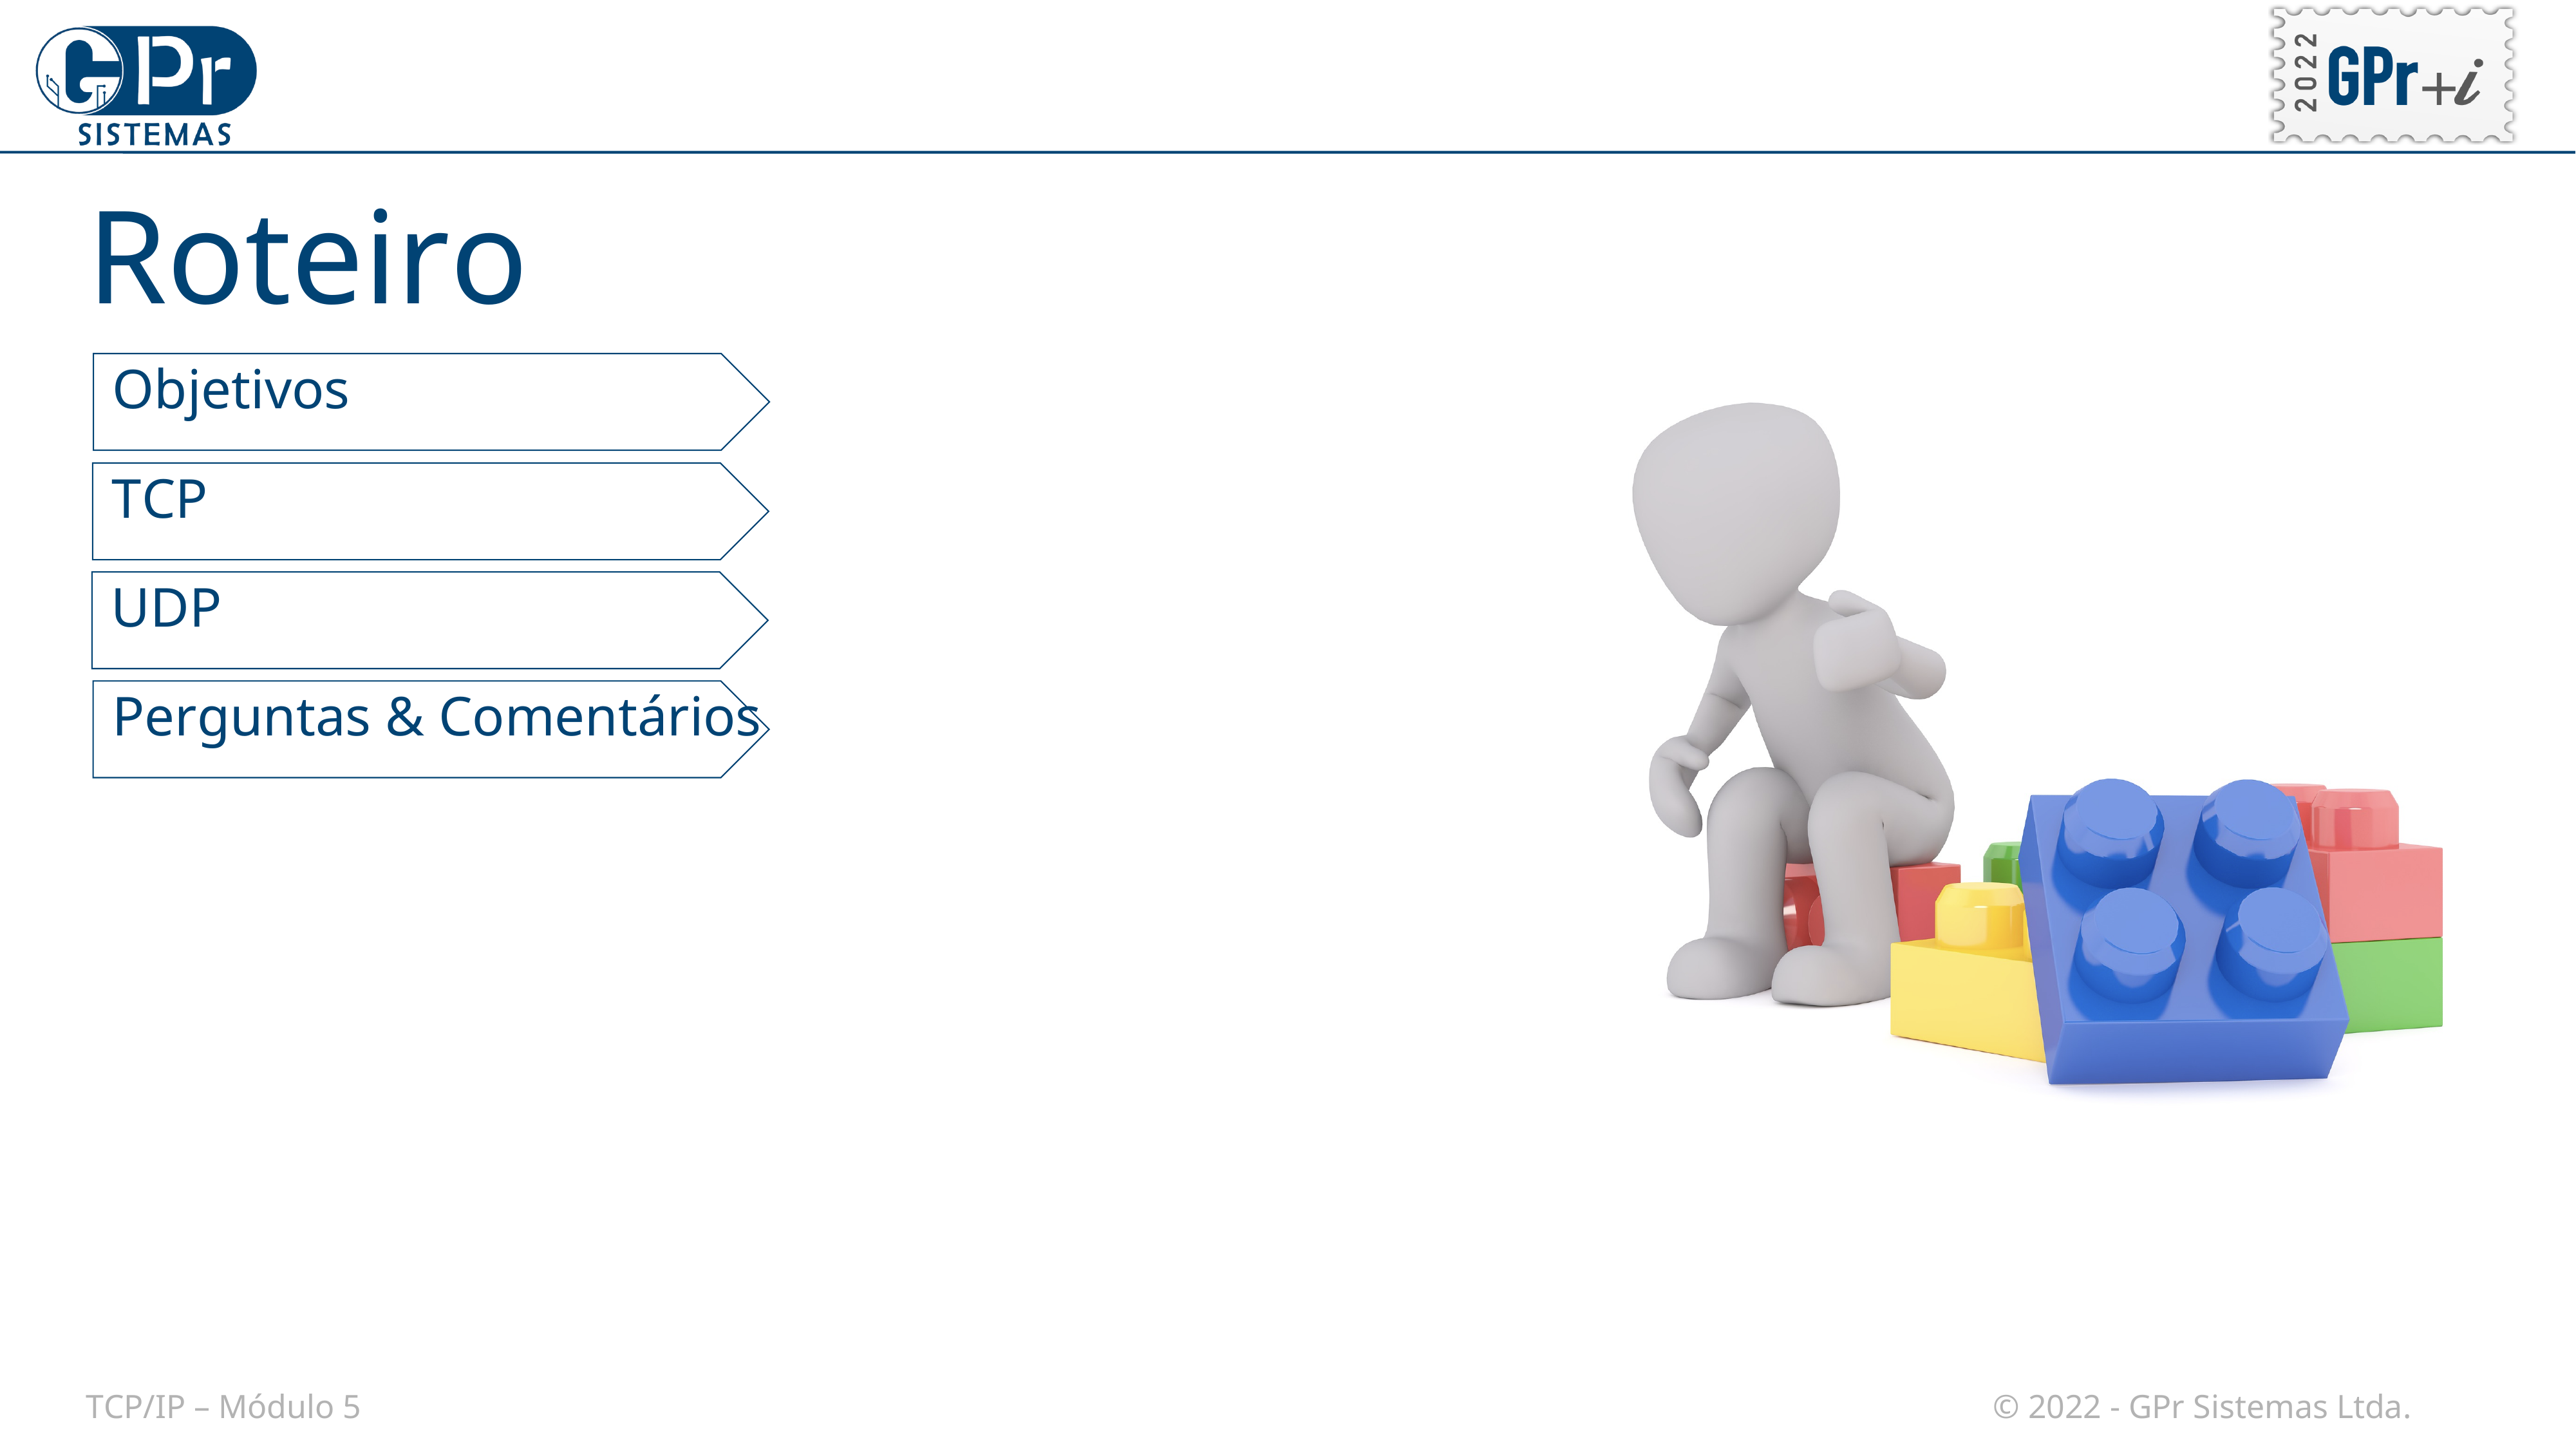

Roteiro
Objetivos
TCP
UDP
Perguntas & Comentários